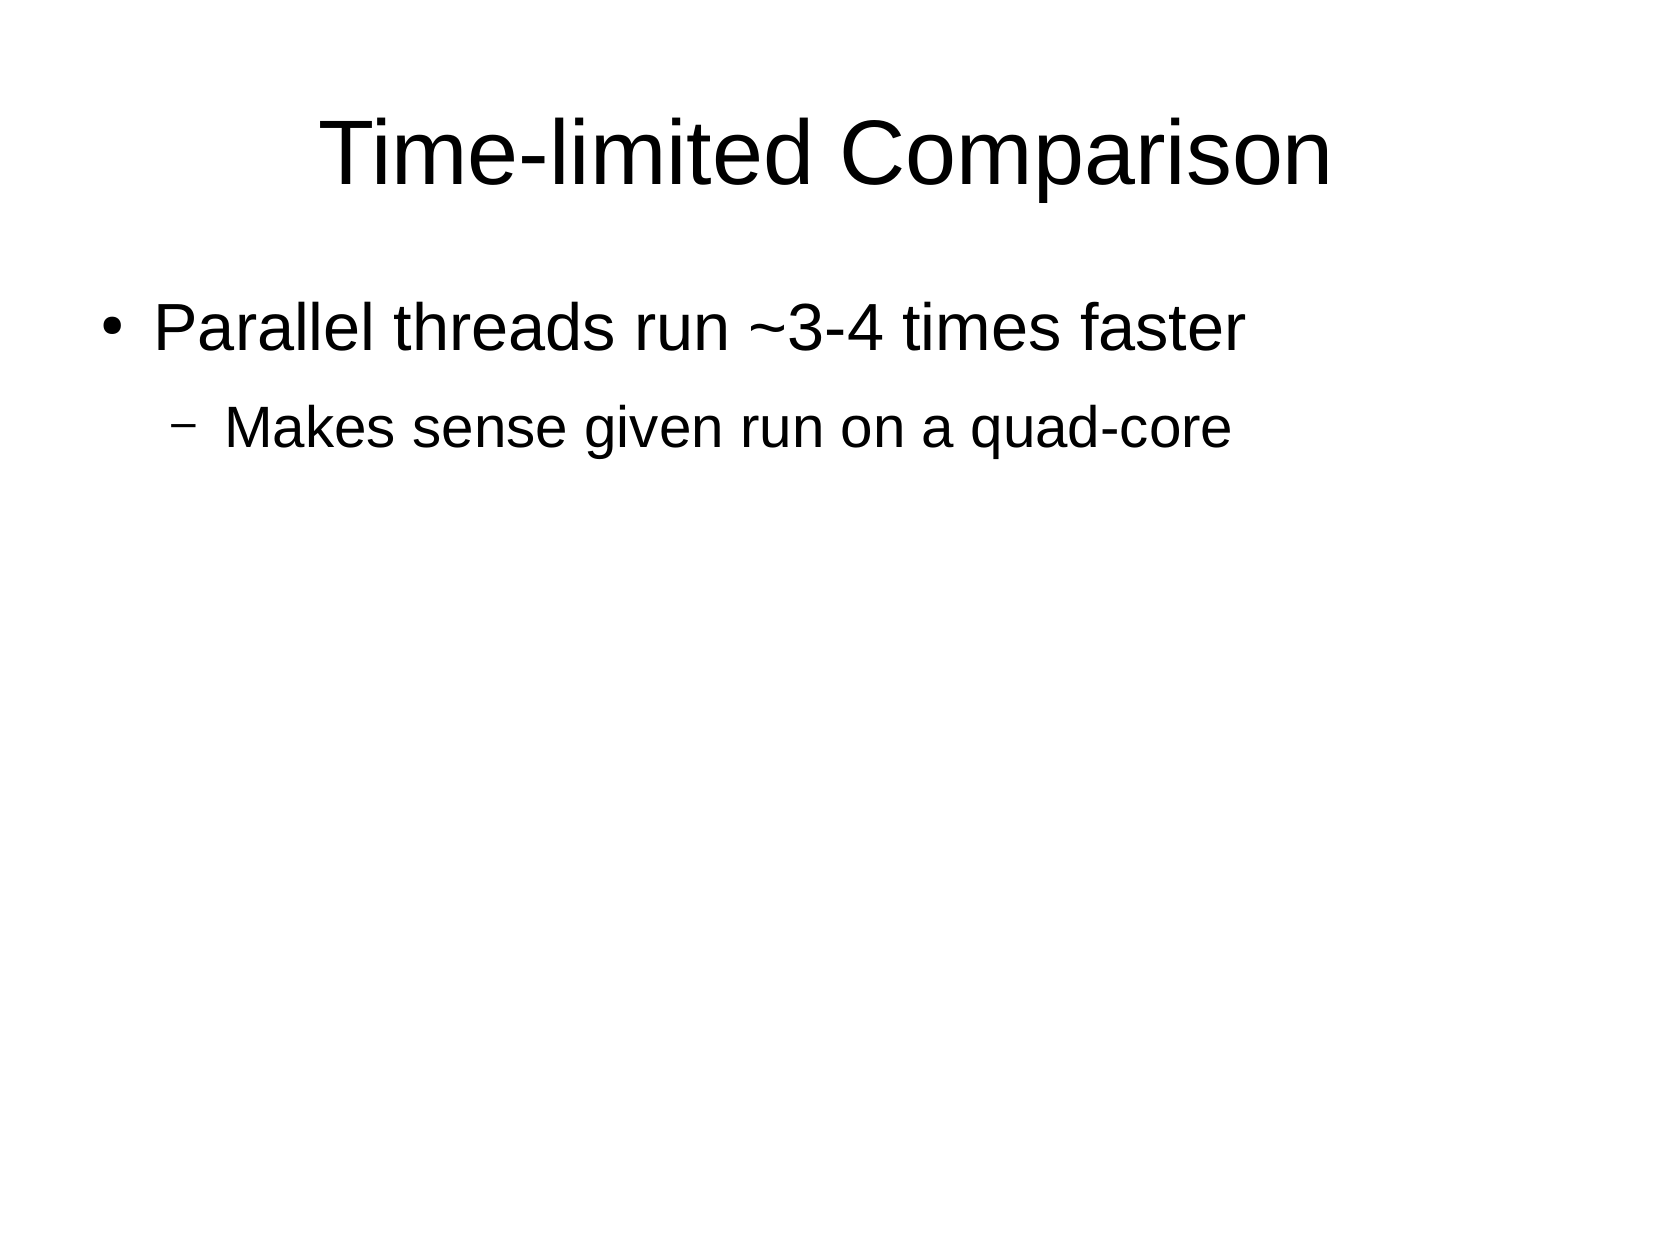

# Time-limited Comparison
Parallel threads run ~3-4 times faster
Makes sense given run on a quad-core